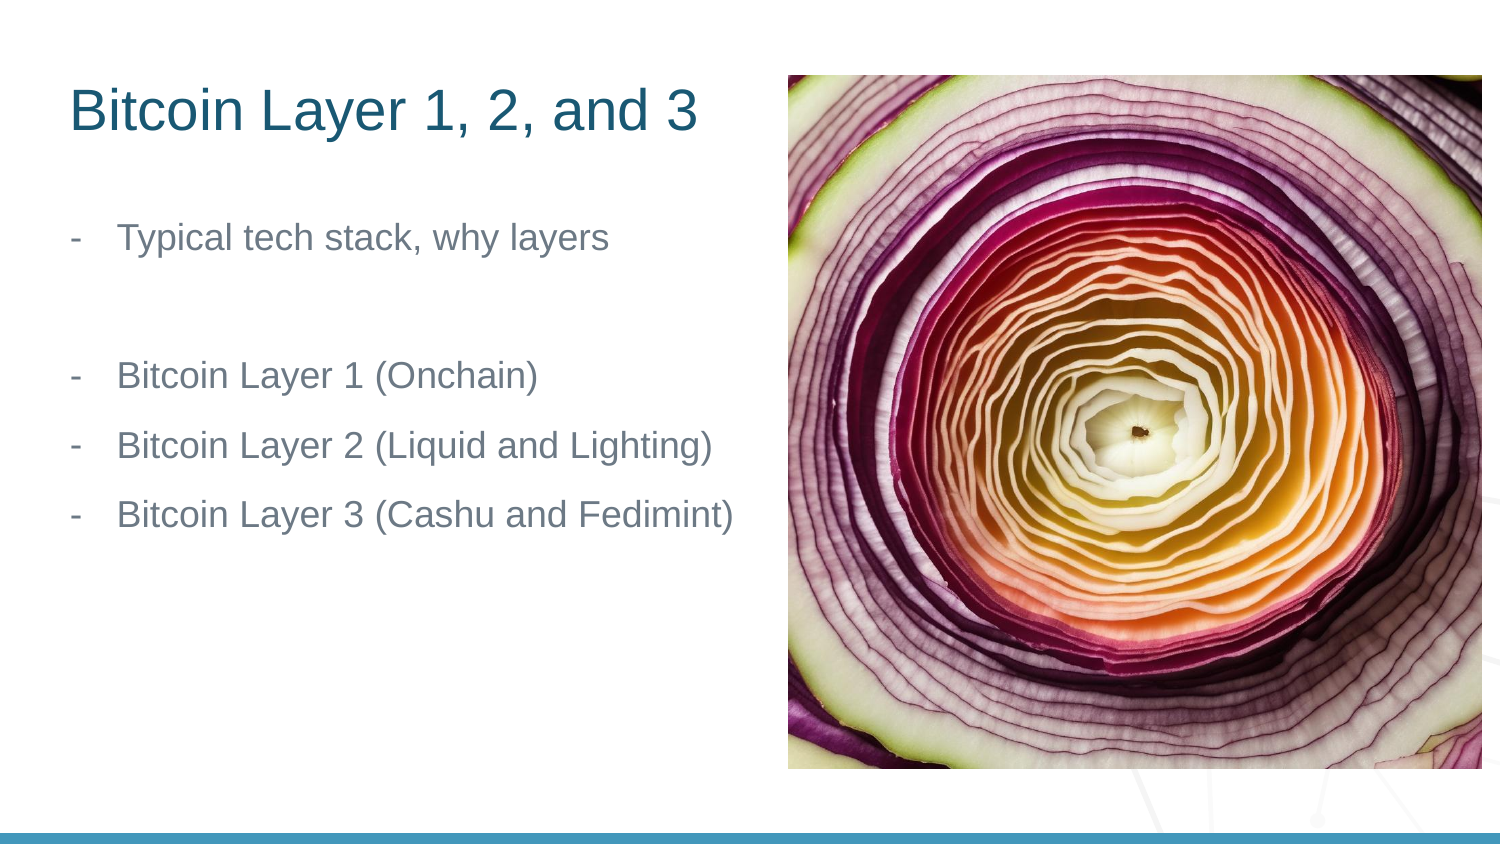

# Bitcoin Layer 1, 2, and 3
Typical tech stack, why layers
Bitcoin Layer 1 (Onchain)
Bitcoin Layer 2 (Liquid and Lighting)
Bitcoin Layer 3 (Cashu and Fedimint)